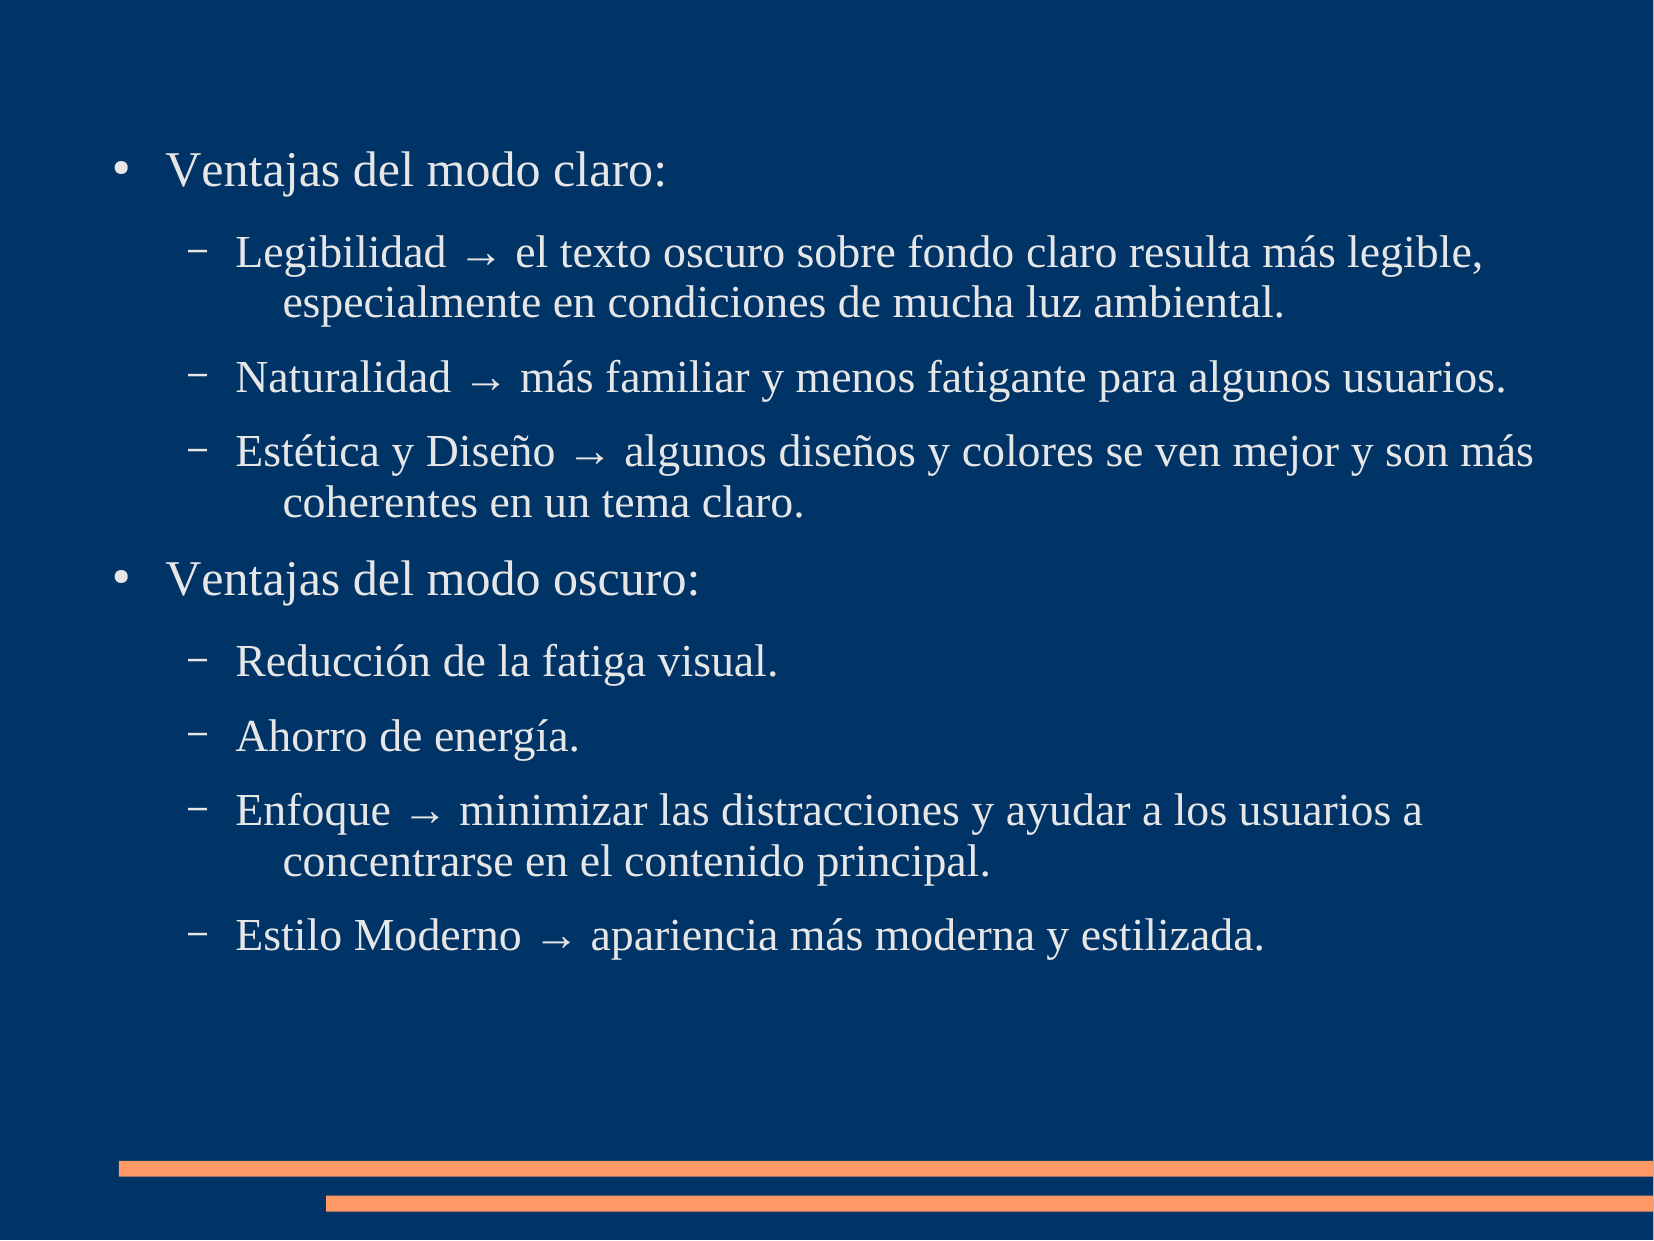

# Ventajas del modo claro:
Legibilidad → el texto oscuro sobre fondo claro resulta más legible, especialmente en condiciones de mucha luz ambiental.
Naturalidad → más familiar y menos fatigante para algunos usuarios.
Estética y Diseño → algunos diseños y colores se ven mejor y son más coherentes en un tema claro.
Ventajas del modo oscuro:
Reducción de la fatiga visual.
Ahorro de energía.
Enfoque → minimizar las distracciones y ayudar a los usuarios a concentrarse en el contenido principal.
Estilo Moderno → apariencia más moderna y estilizada.